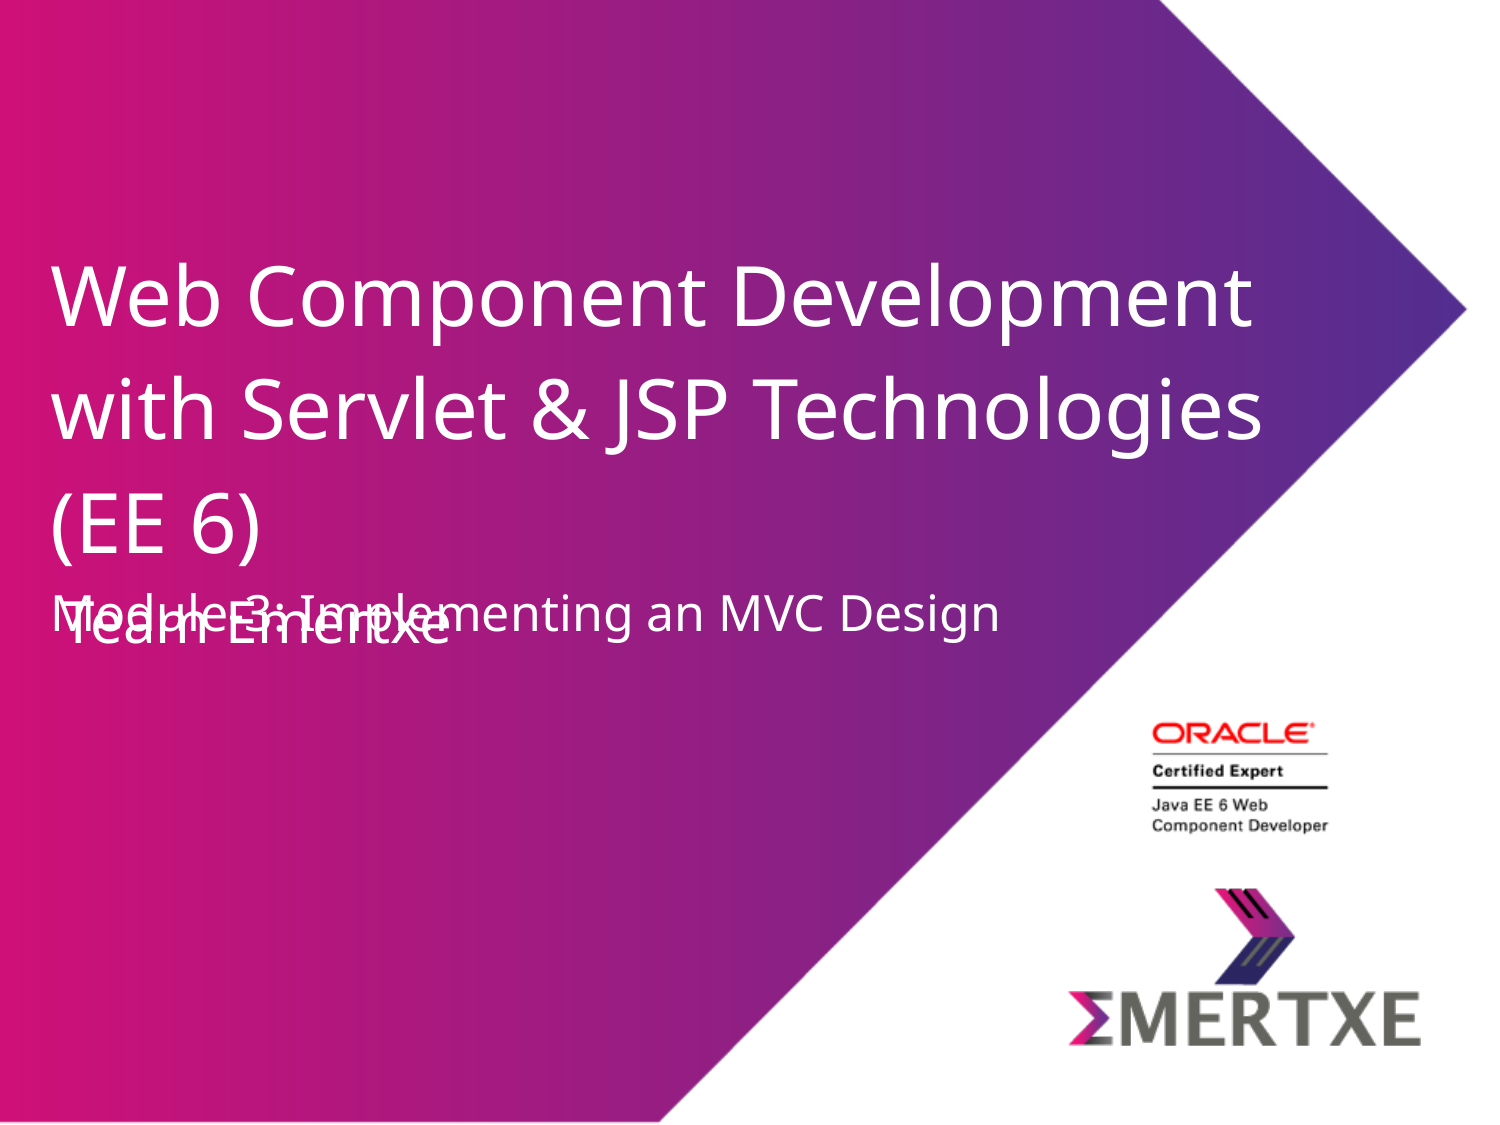

Web Component Development with Servlet & JSP Technologies (EE 6)
Module-3: Implementing an MVC Design
Team Emertxe